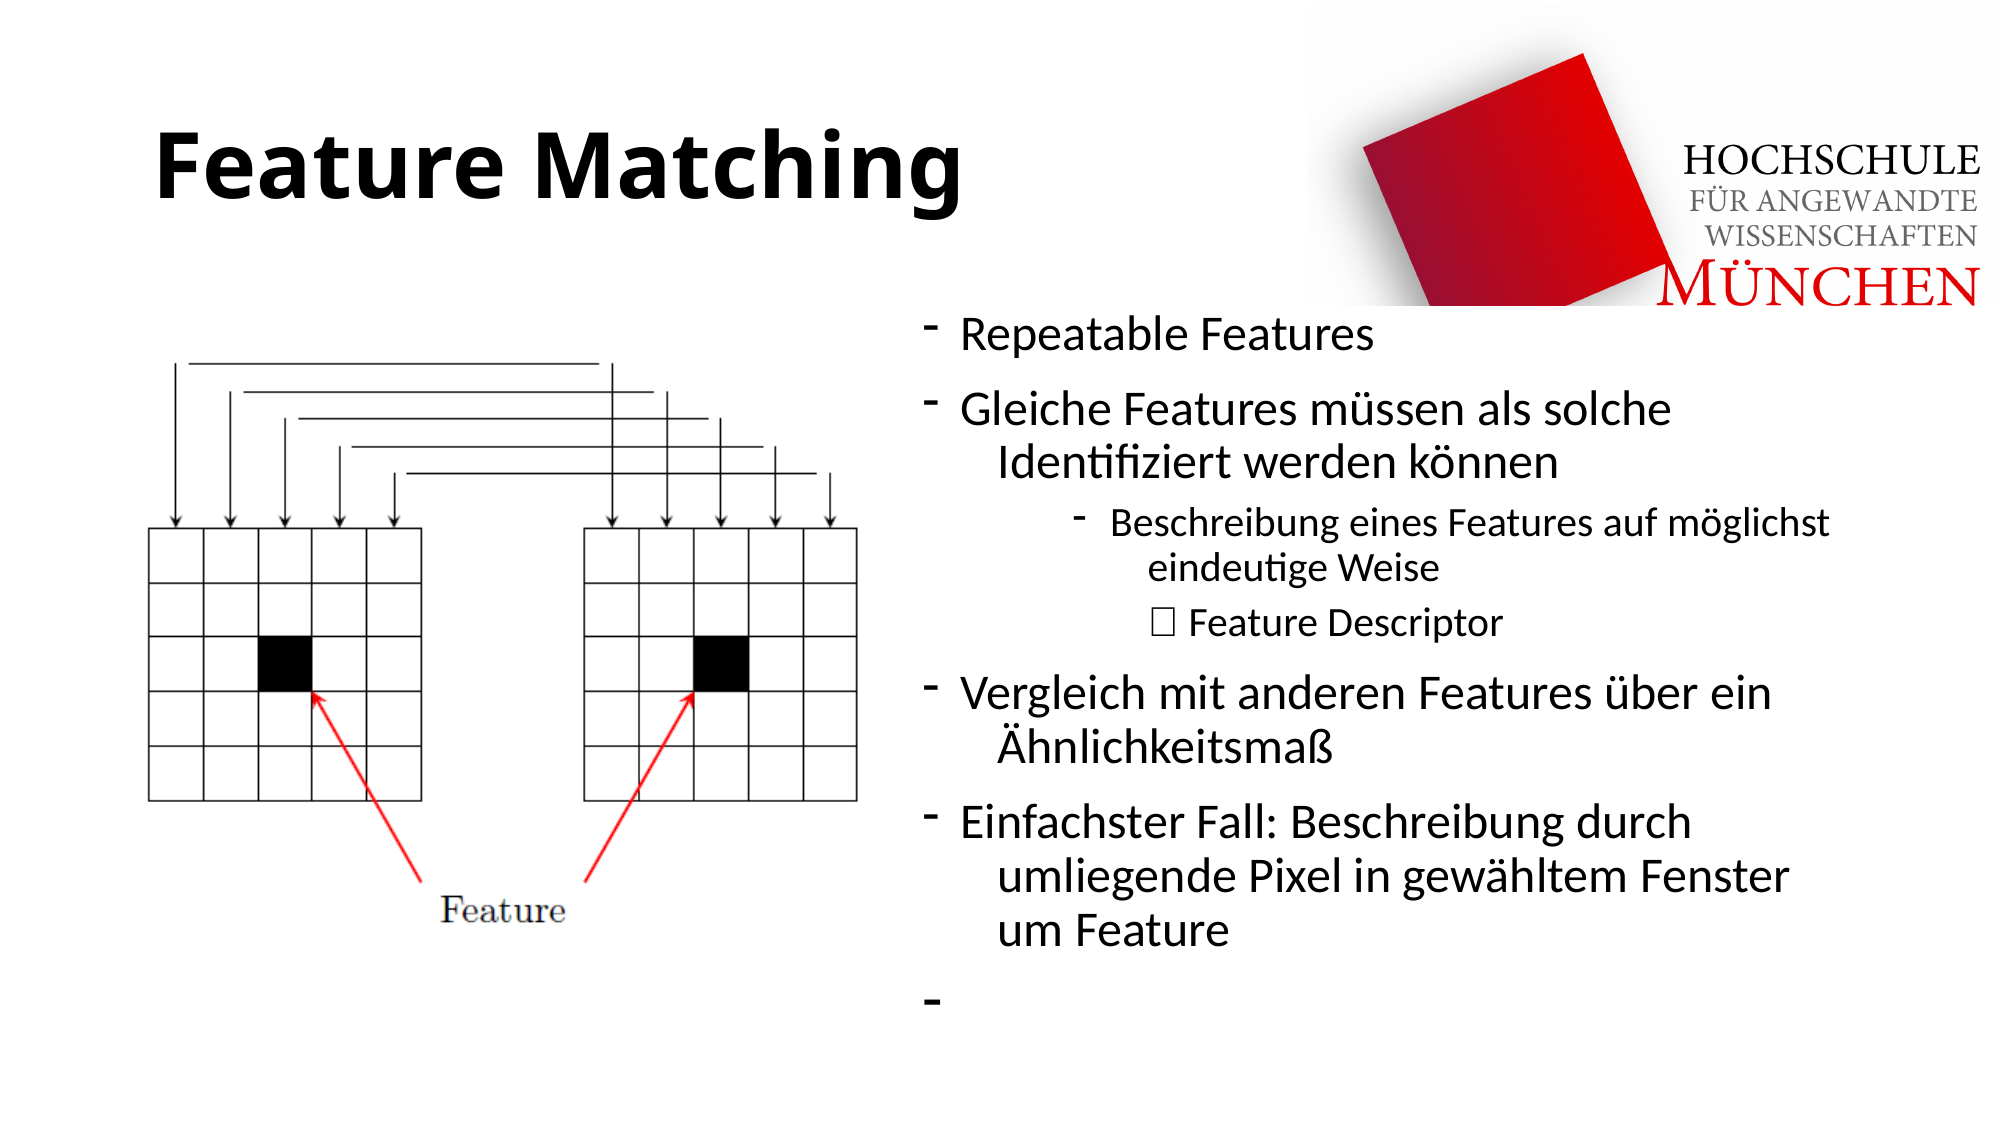

# Feature Matching
Repeatable Features
Gleiche Features müssen als solche Identifiziert werden können
Beschreibung eines Features auf möglichst eindeutige Weise
	 Feature Descriptor
Vergleich mit anderen Features über ein Ähnlichkeitsmaß
Einfachster Fall: Beschreibung durch umliegende Pixel in gewähltem Fenster um Feature